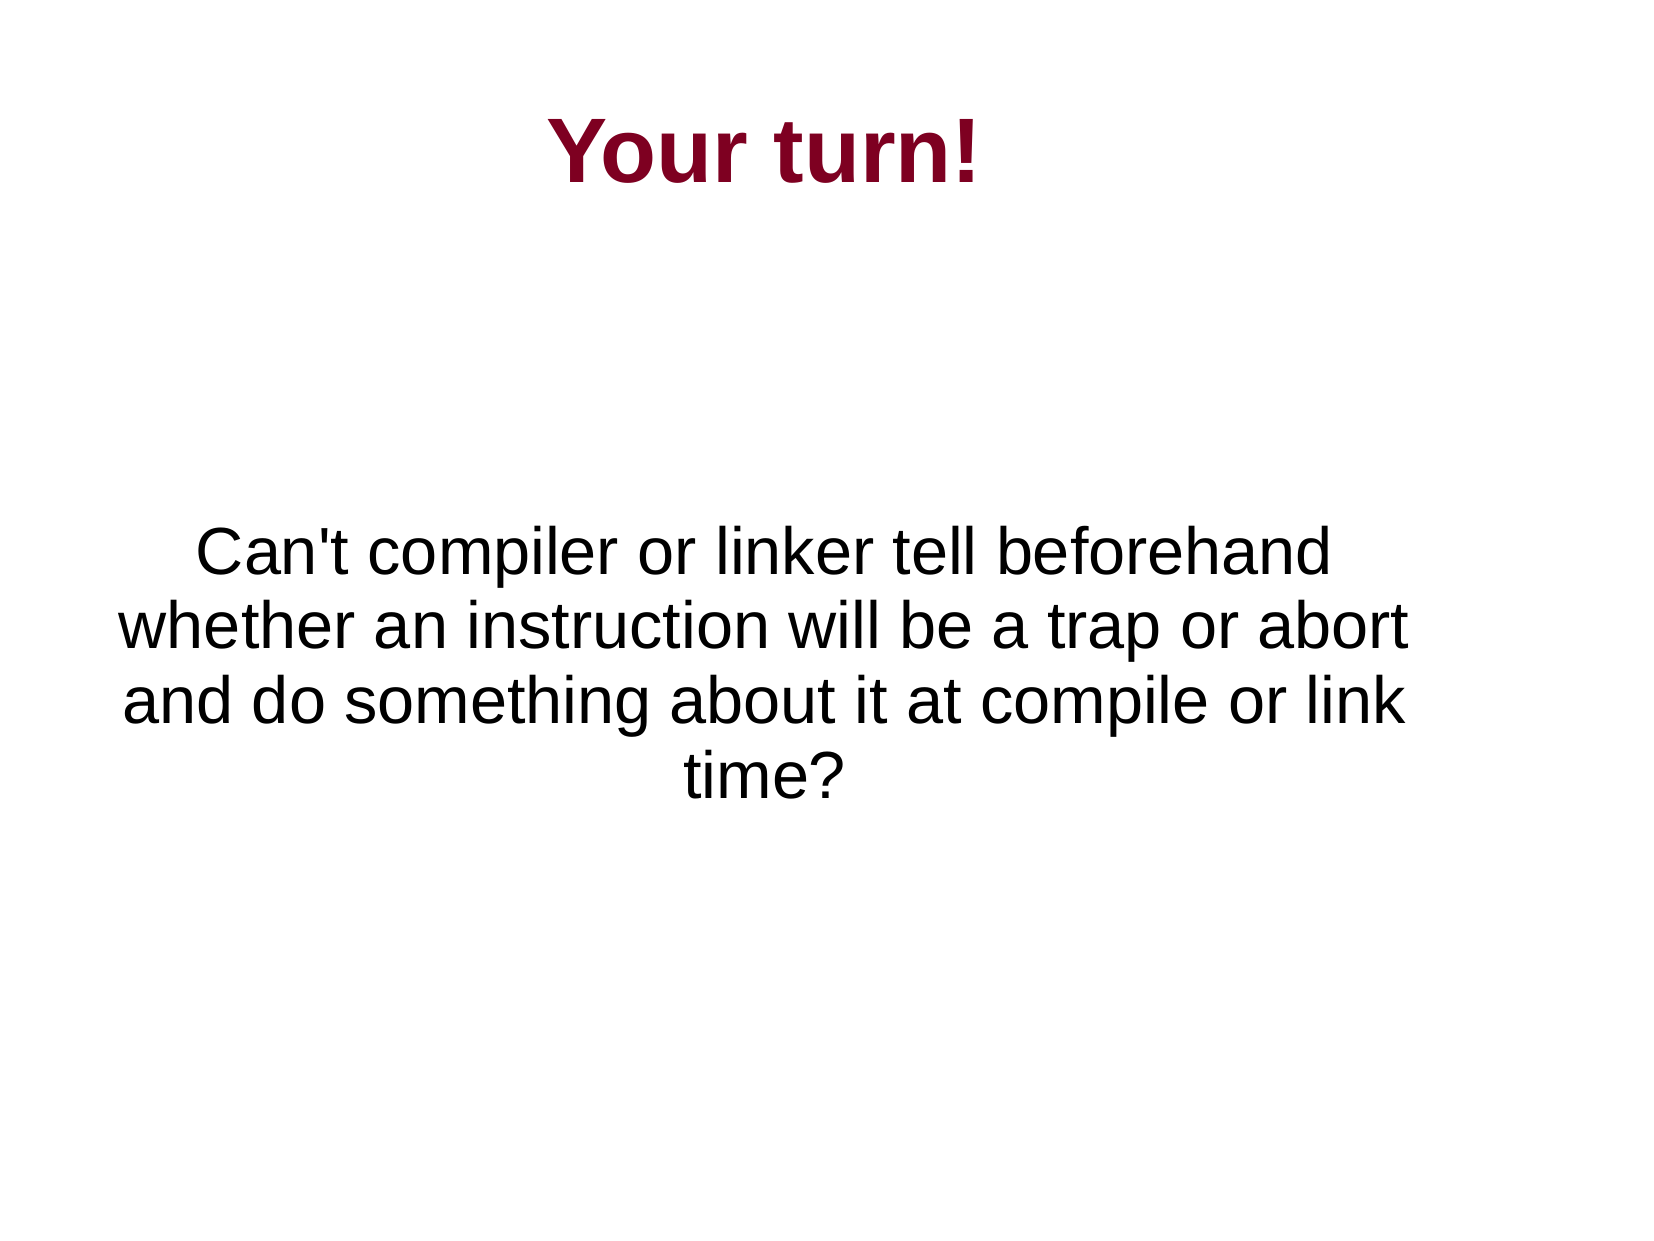

Can't compiler or linker tell beforehand whether an instruction will be a trap or abort and do something about it at compile or link time?
# Your turn!